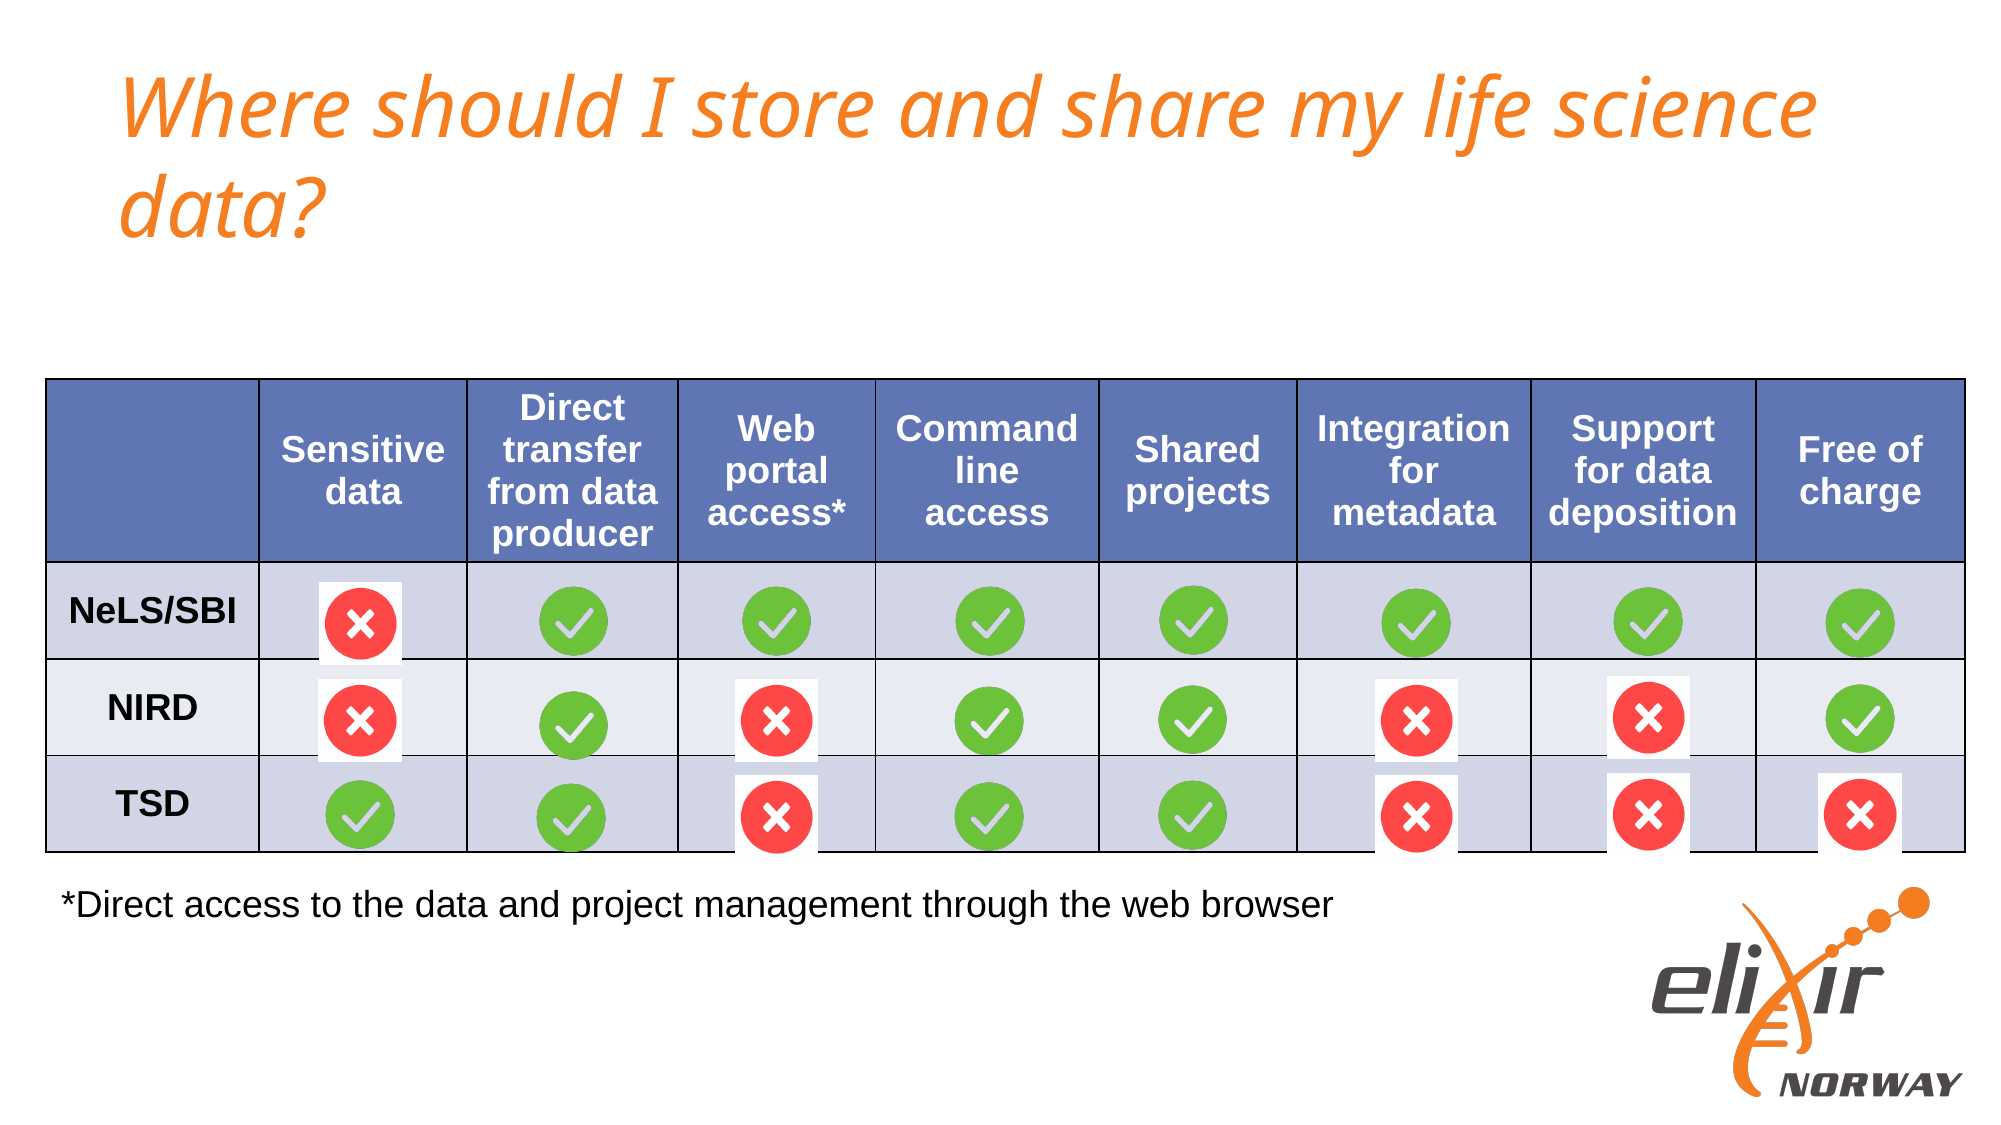

# Where should I store and share my life science data?
| | Sensitive data | Direct transfer from data producer | Web portal access\* | Command line access | Shared projects | Integration for metadata | Support for data deposition | Free of charge |
| --- | --- | --- | --- | --- | --- | --- | --- | --- |
| NeLS/SBI | | | | | | | | |
| NIRD | | | | | | | | |
| TSD | | | | | | | | |
*Direct access to the data and project management through the web browser